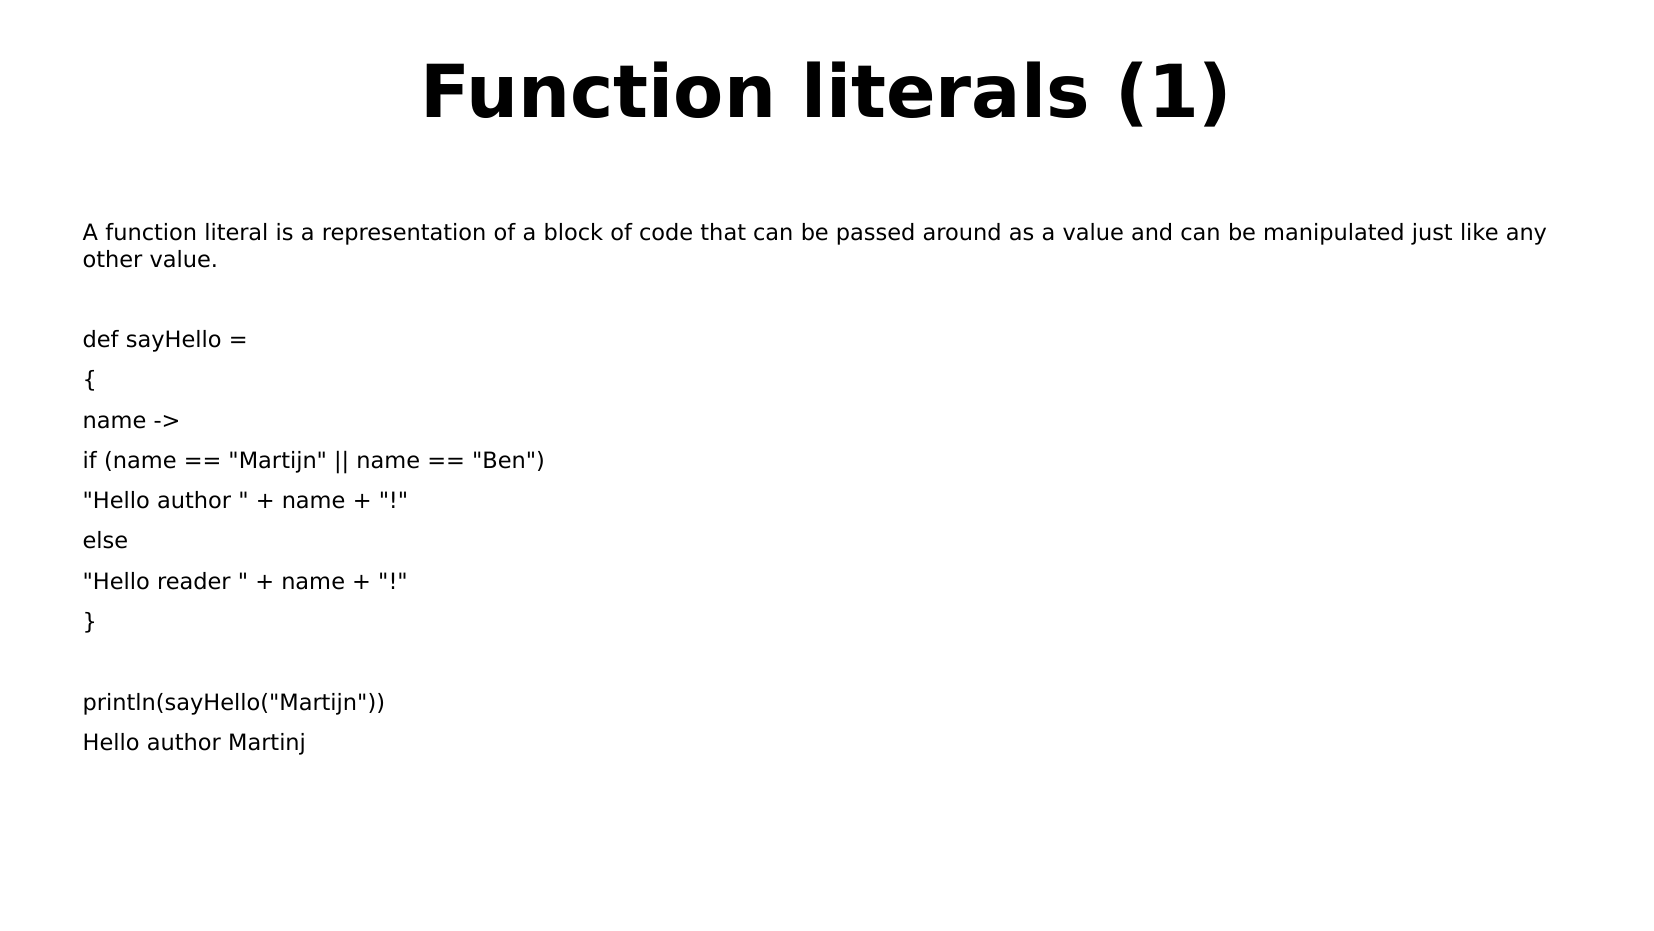

# Function literals (1)
A function literal is a representation of a block of code that can be passed around as a value and can be manipulated just like any other value.
def sayHello =
{
name ->
if (name == "Martijn" || name == "Ben")
"Hello author " + name + "!"
else
"Hello reader " + name + "!"
}
println(sayHello("Martijn"))
Hello author Martinj